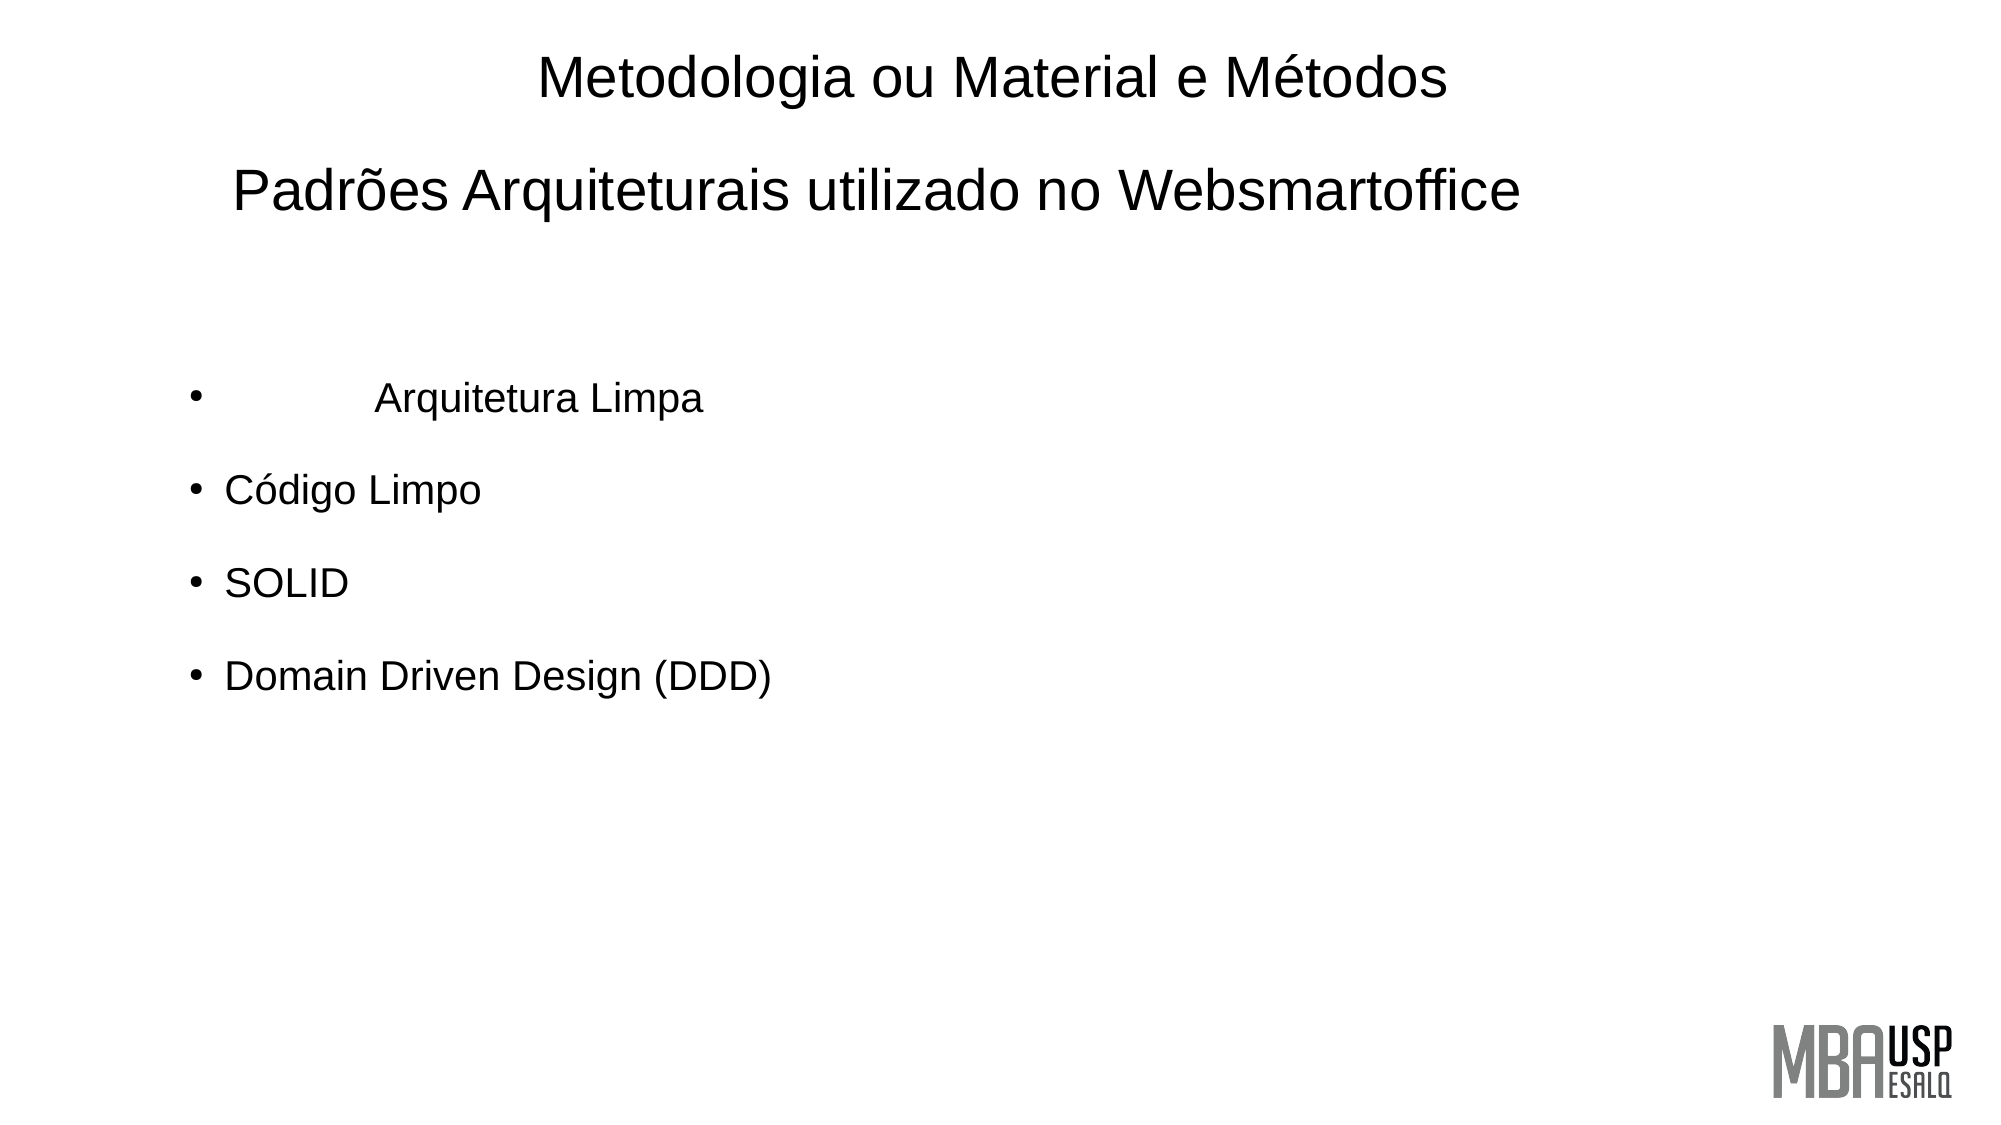

Metodologia ou Material e Métodos
	Padrões Arquiteturais utilizado no Websmartoffice
	Arquitetura Limpa
Código Limpo
SOLID
Domain Driven Design (DDD)